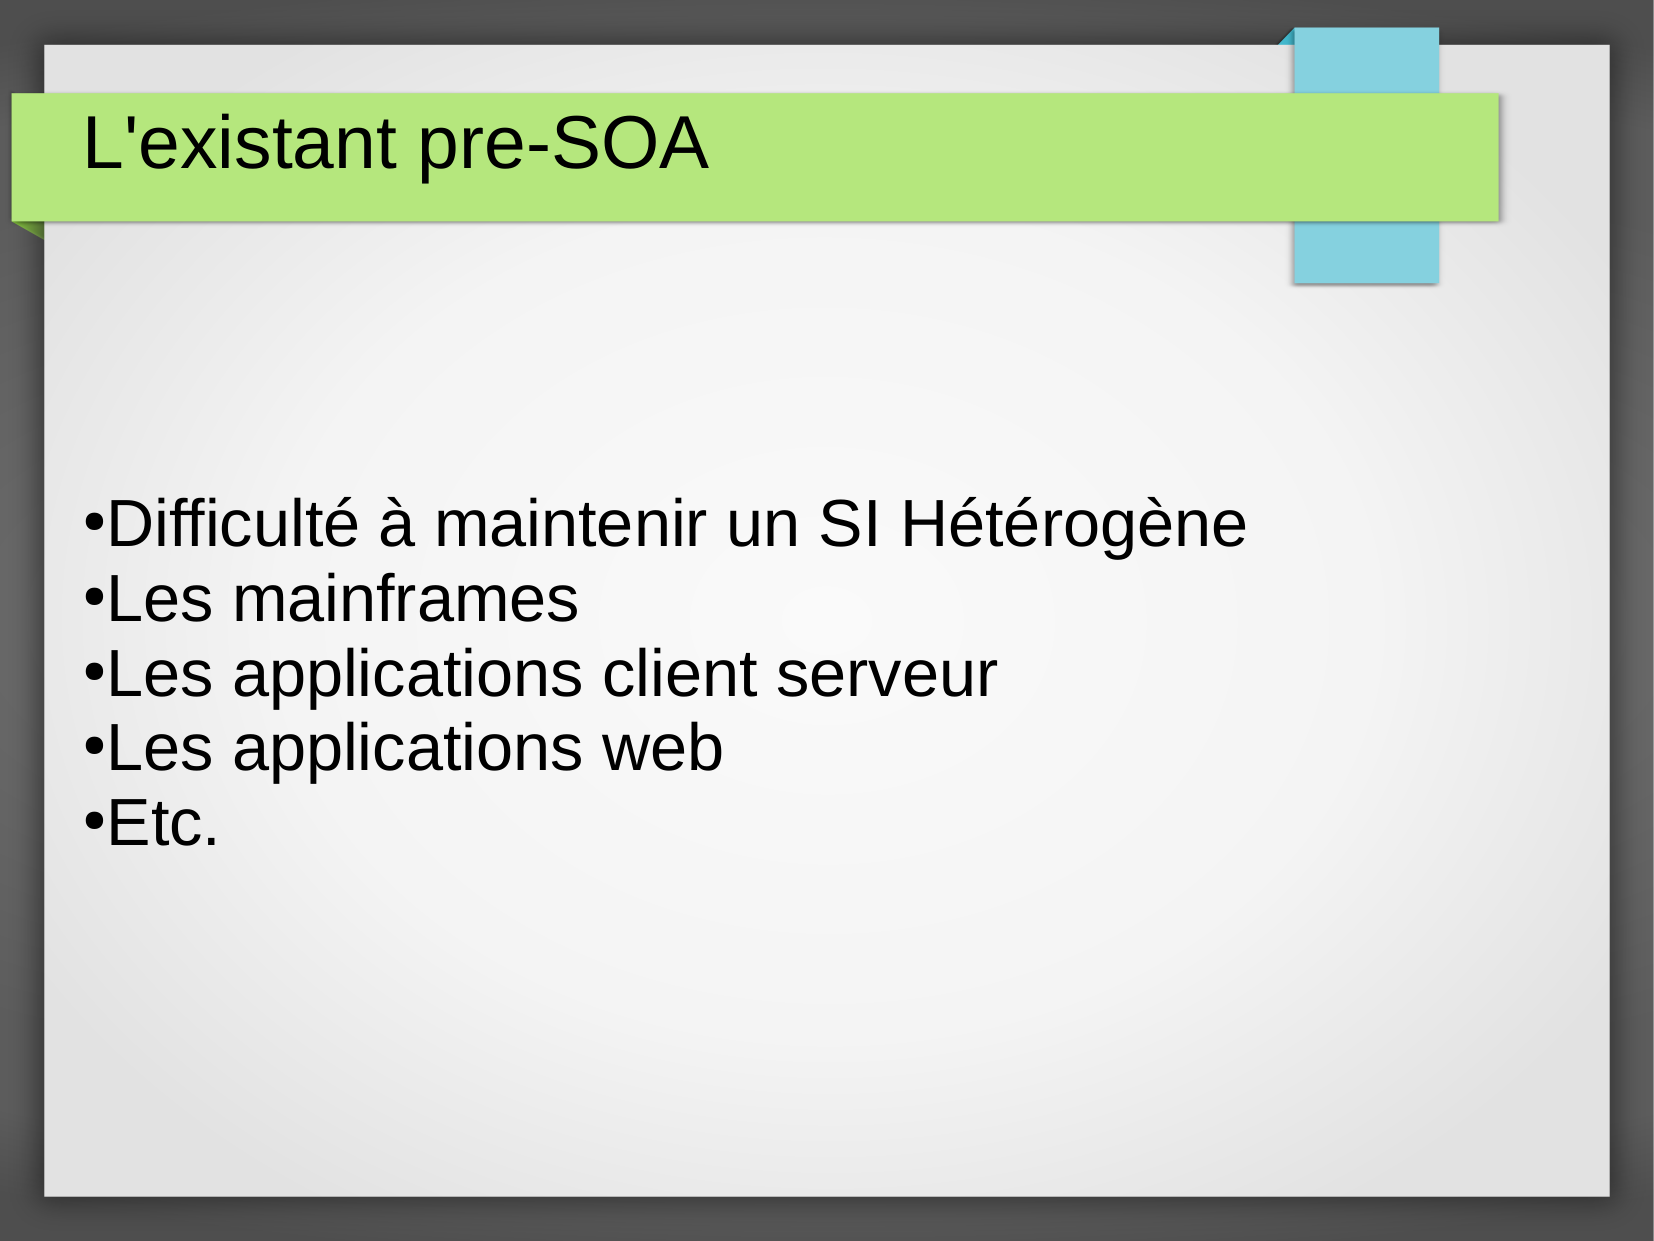

# L'existant pre-SOA
Difficulté à maintenir un SI Hétérogène
Les mainframes
Les applications client serveur
Les applications web
Etc.